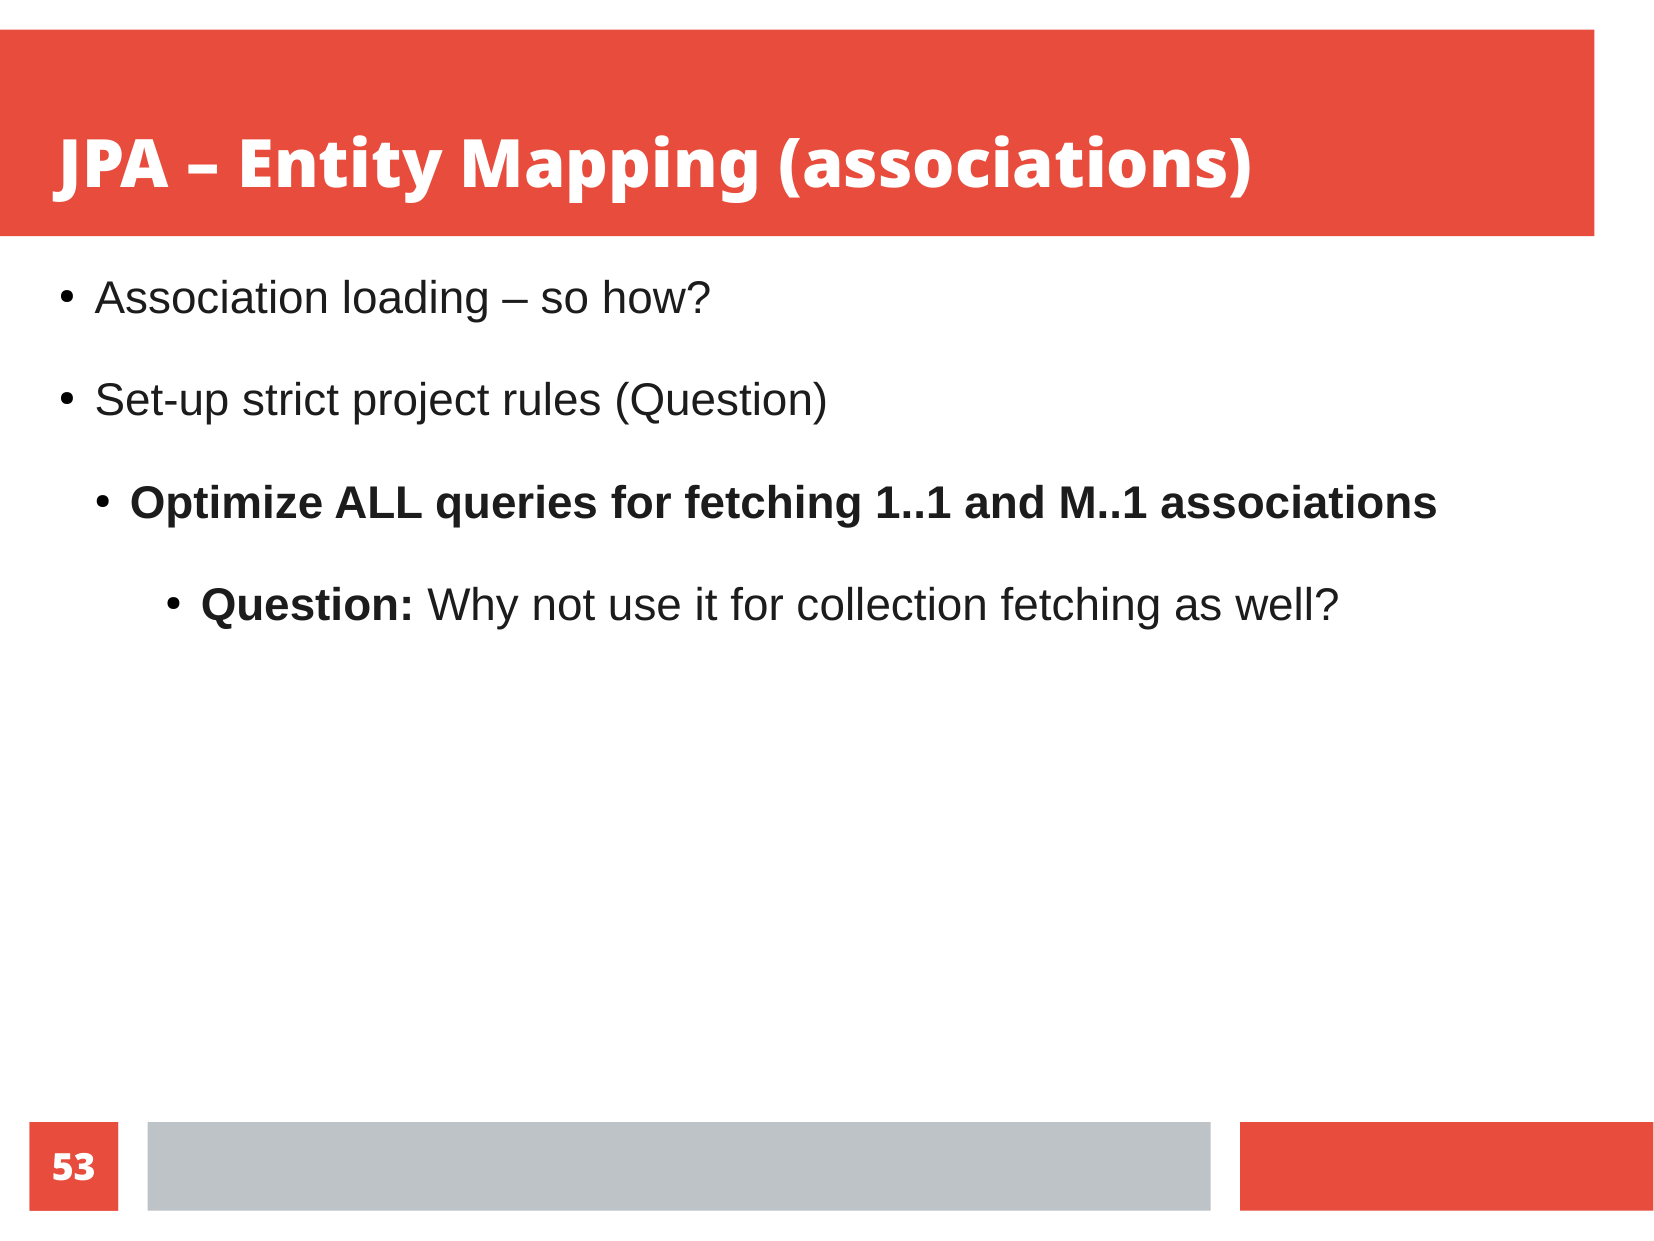

# JPA – Entity Mapping (associations)
Association loading – so how?
Set-up strict project rules (Question)
Optimize ALL queries for fetching 1..1 and M..1 associations
Question: Why not use it for collection fetching as well?
53